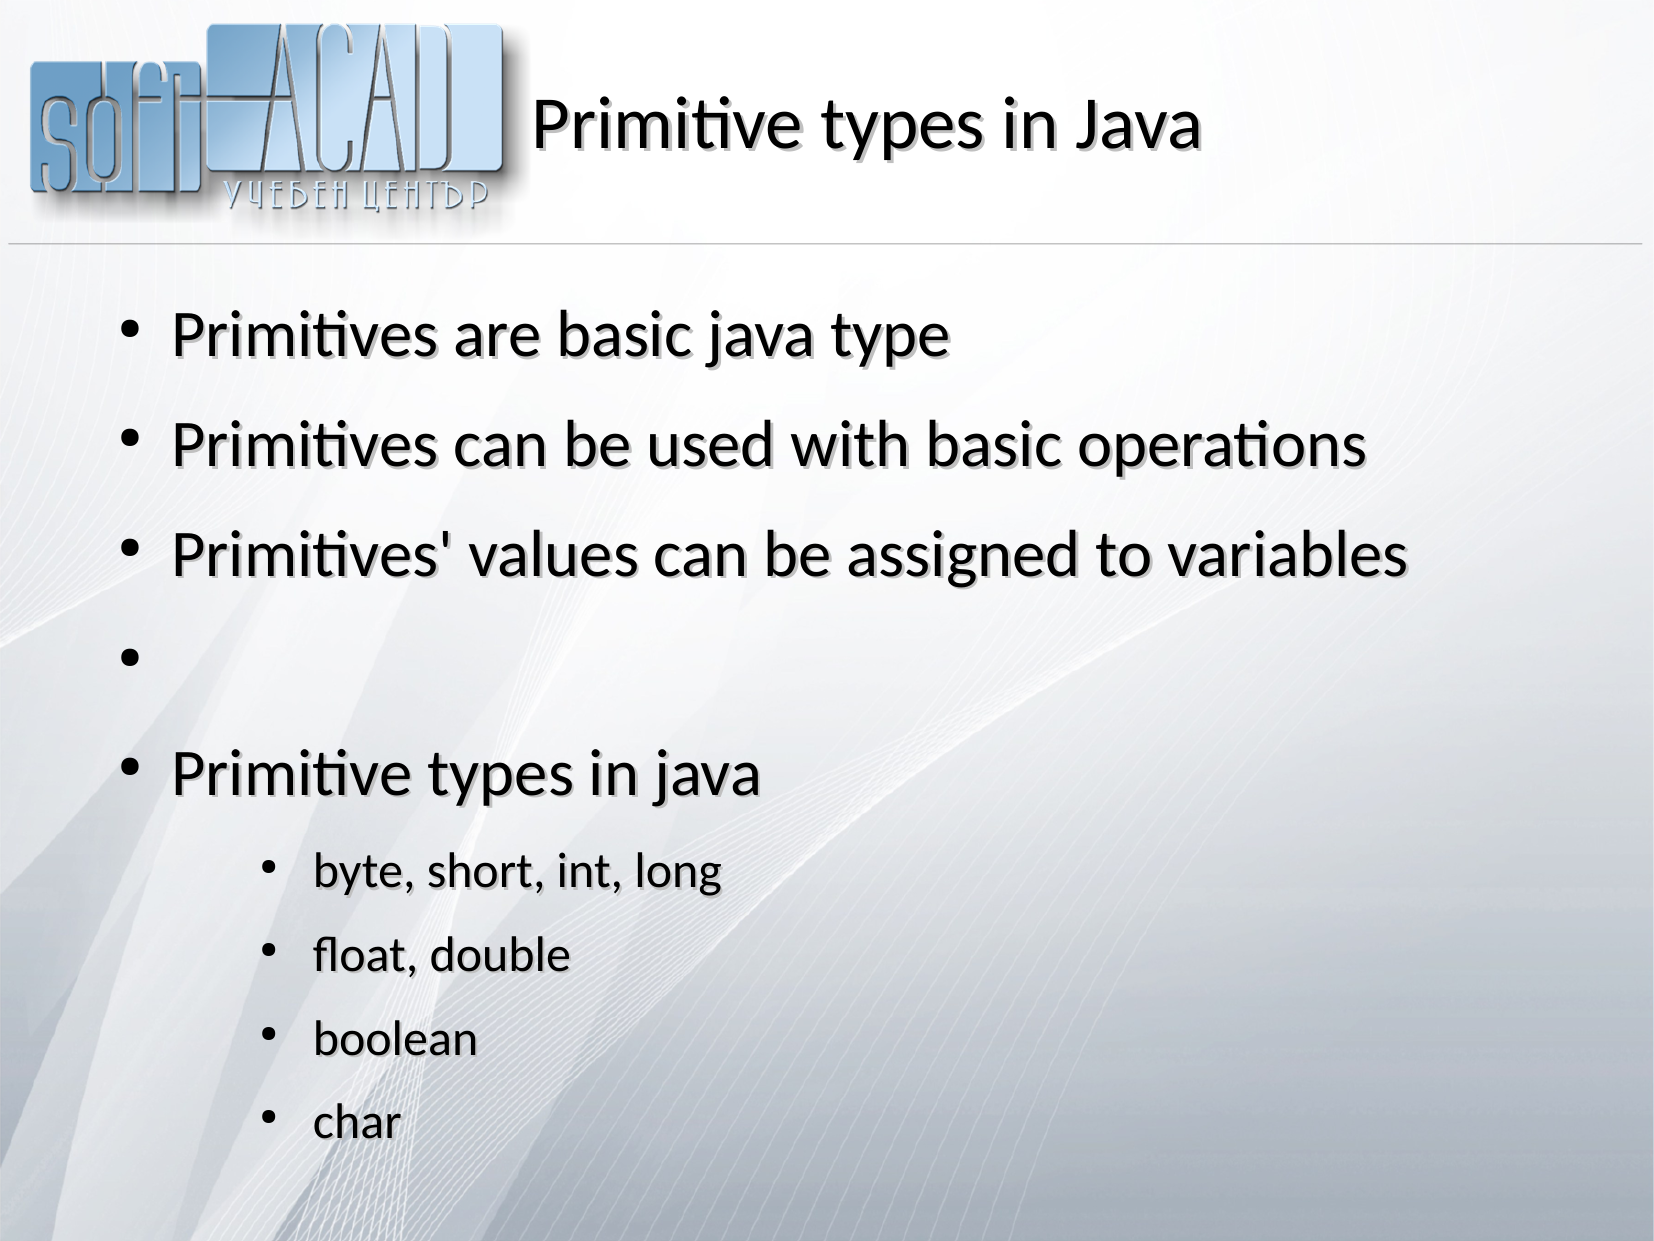

Primitive types in Java
# Primitives are basic java type
Primitives can be used with basic operations
Primitives' values can be assigned to variables
Primitive types in java
byte, short, int, long
float, double
boolean
char